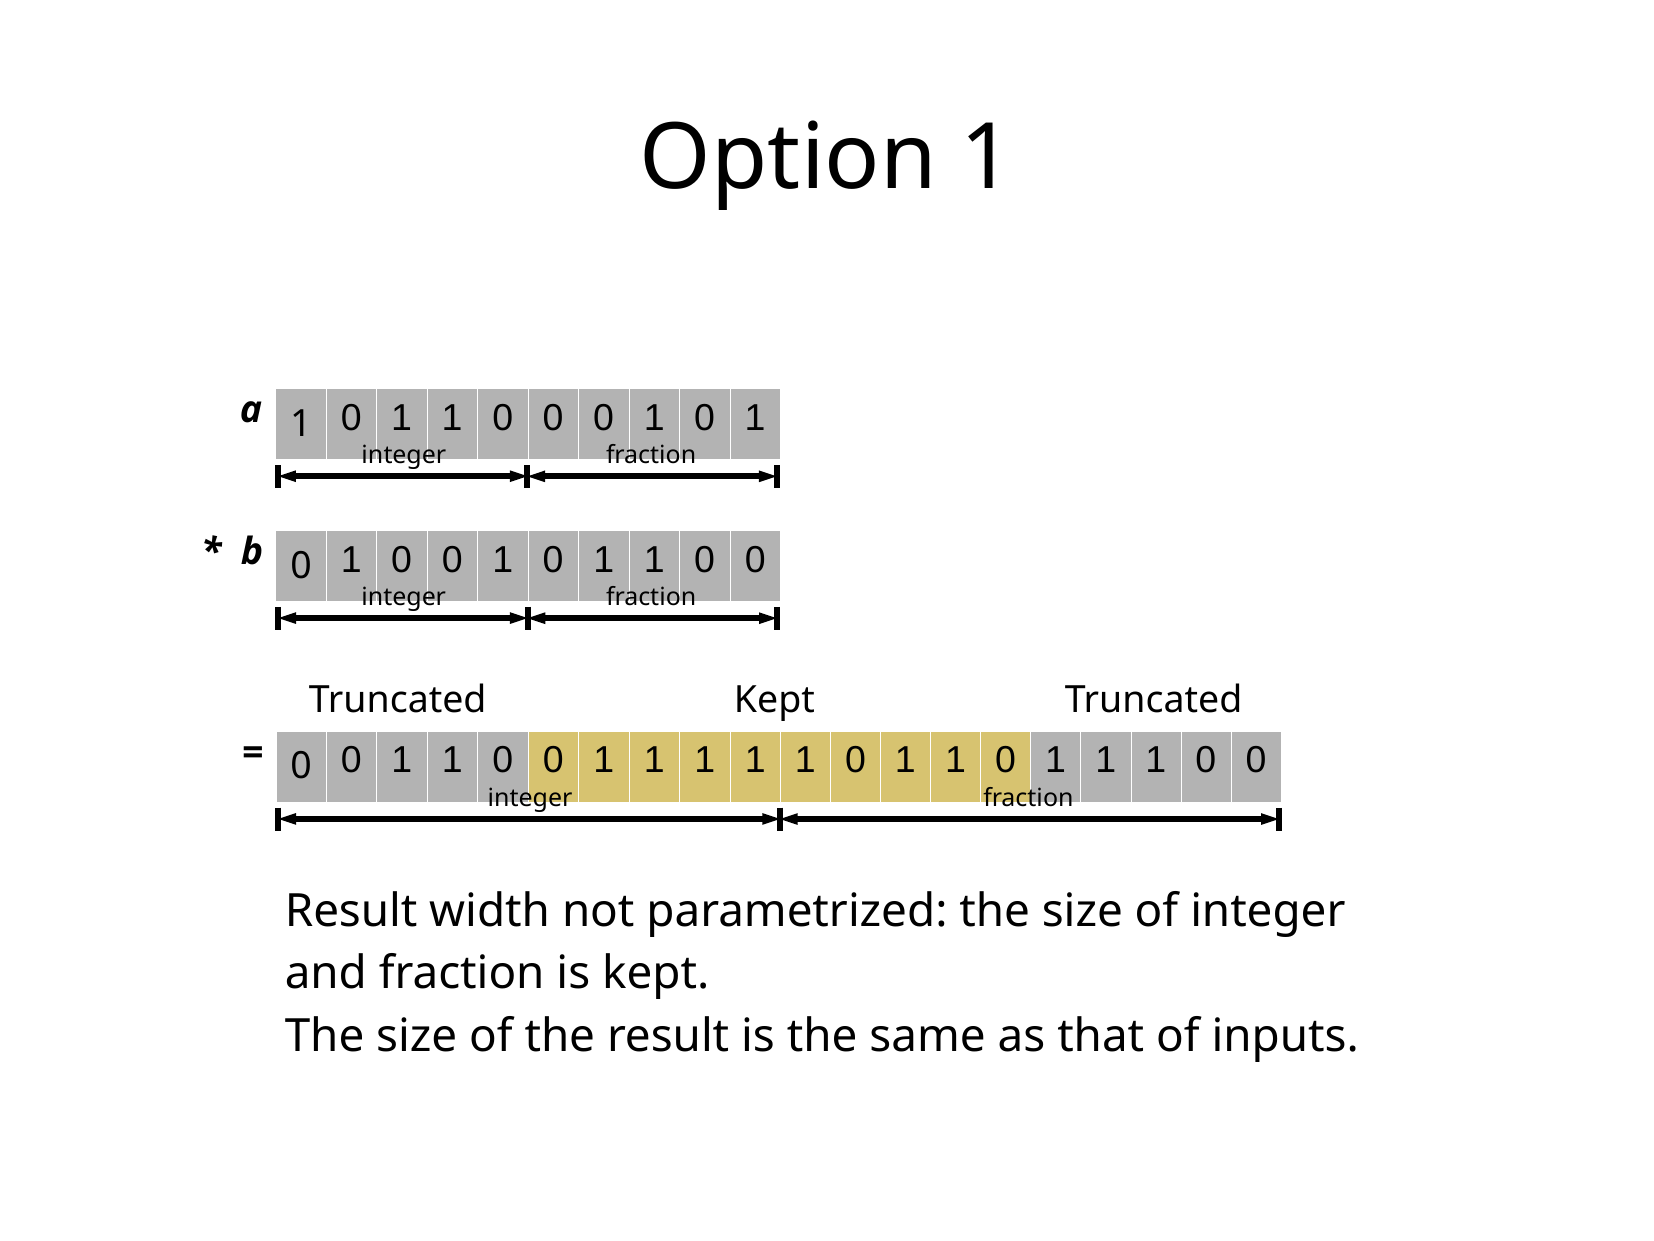

# Option 1
a
| 1 | 0 | 1 | 1 | 0 | 0 | 0 | 1 | 0 | 1 |
| --- | --- | --- | --- | --- | --- | --- | --- | --- | --- |
* b
| 0 | 1 | 0 | 0 | 1 | 0 | 1 | 1 | 0 | 0 |
| --- | --- | --- | --- | --- | --- | --- | --- | --- | --- |
Truncated
Truncated
Kept
=
| 0 | 0 | 1 | 1 | 0 | 0 | 1 | 1 | 1 | 1 | 1 | 0 | 1 | 1 | 0 | 1 | 1 | 1 | 0 | 0 |
| --- | --- | --- | --- | --- | --- | --- | --- | --- | --- | --- | --- | --- | --- | --- | --- | --- | --- | --- | --- |
Result width not parametrized: the size of integer and fraction is kept.
The size of the result is the same as that of inputs.